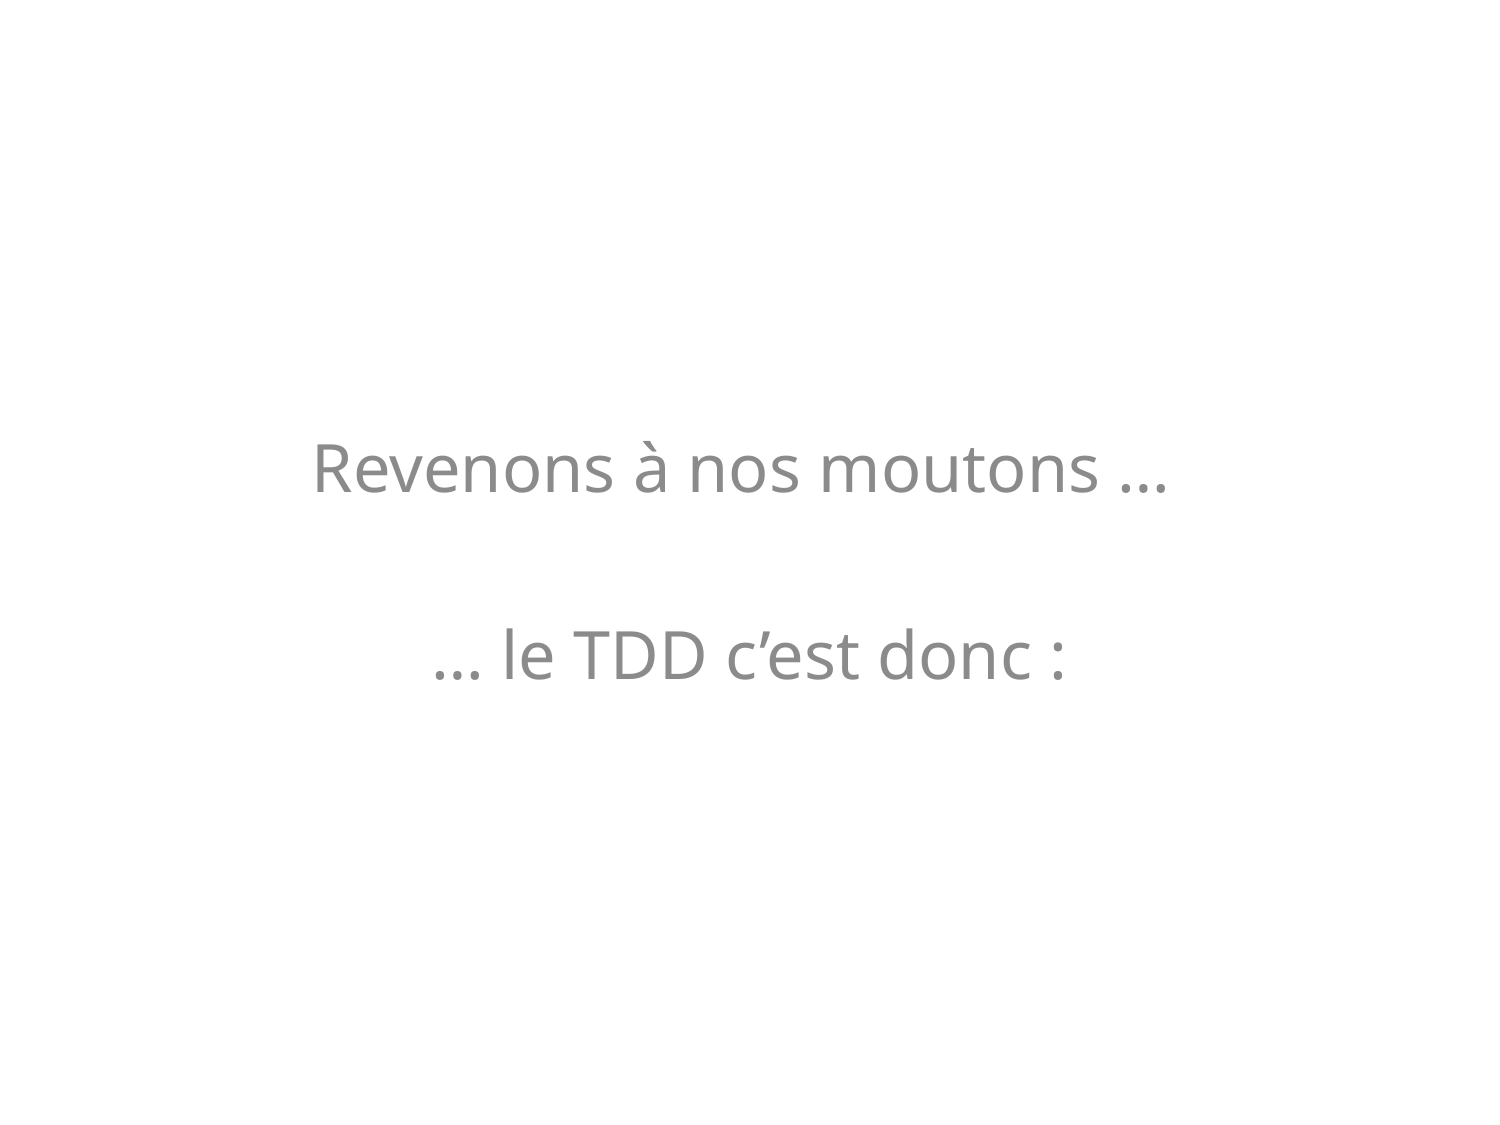

Revenons à nos moutons …
… le TDD c’est donc :